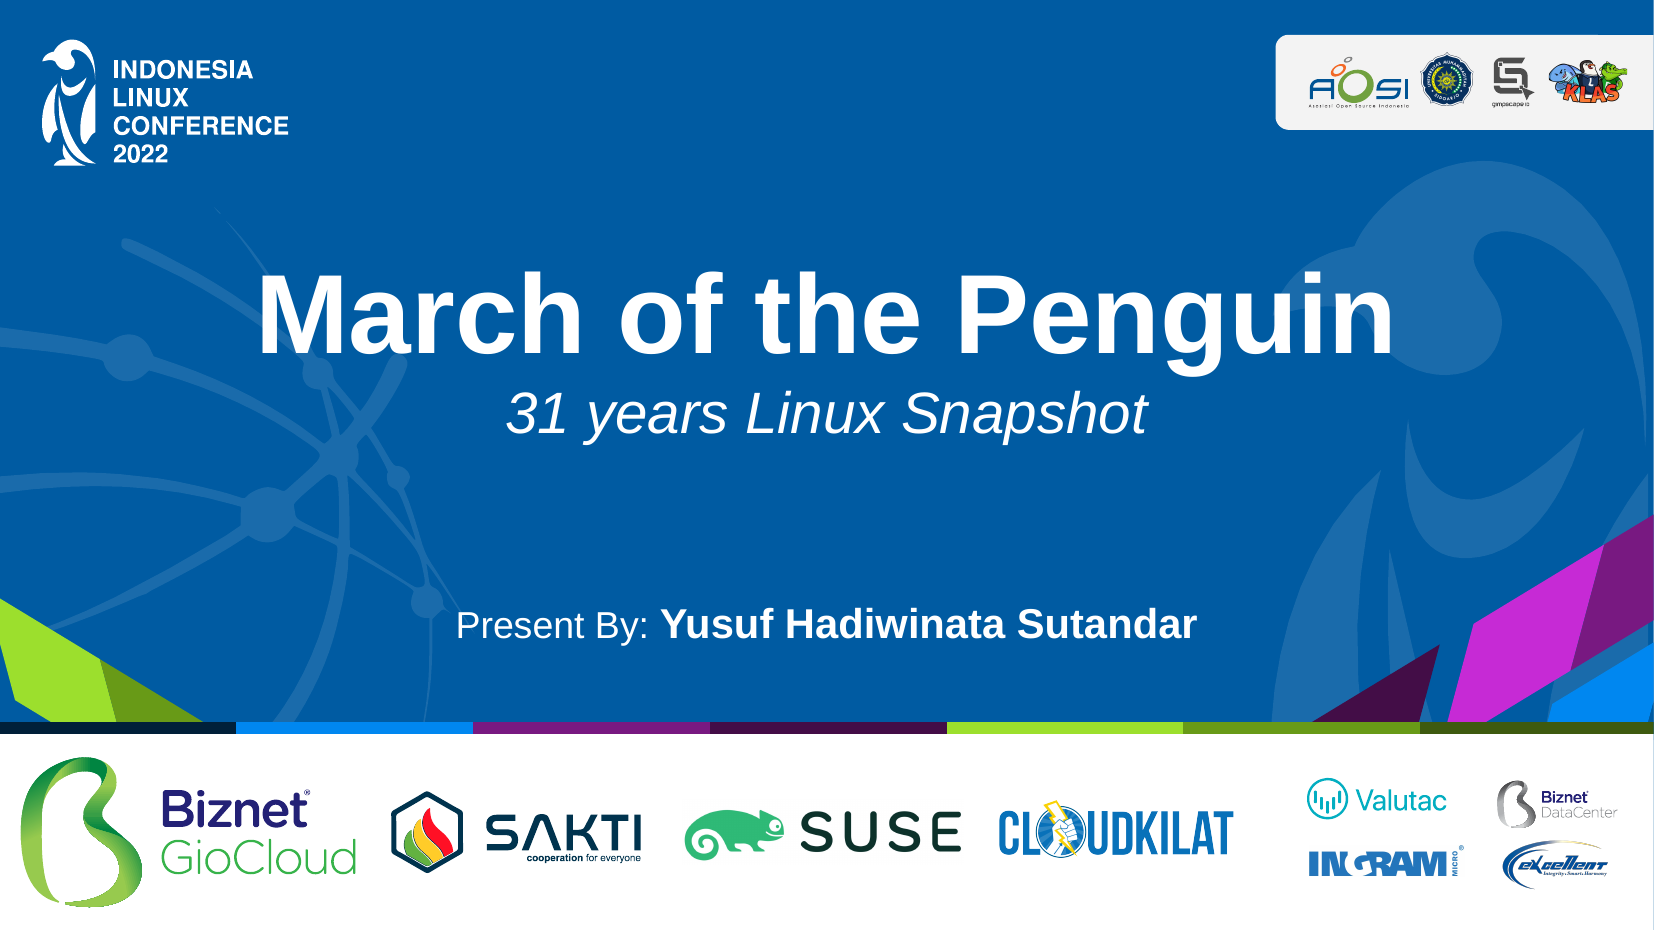

March of the Penguin
31 years Linux Snapshot
# Present By: Yusuf Hadiwinata Sutandar